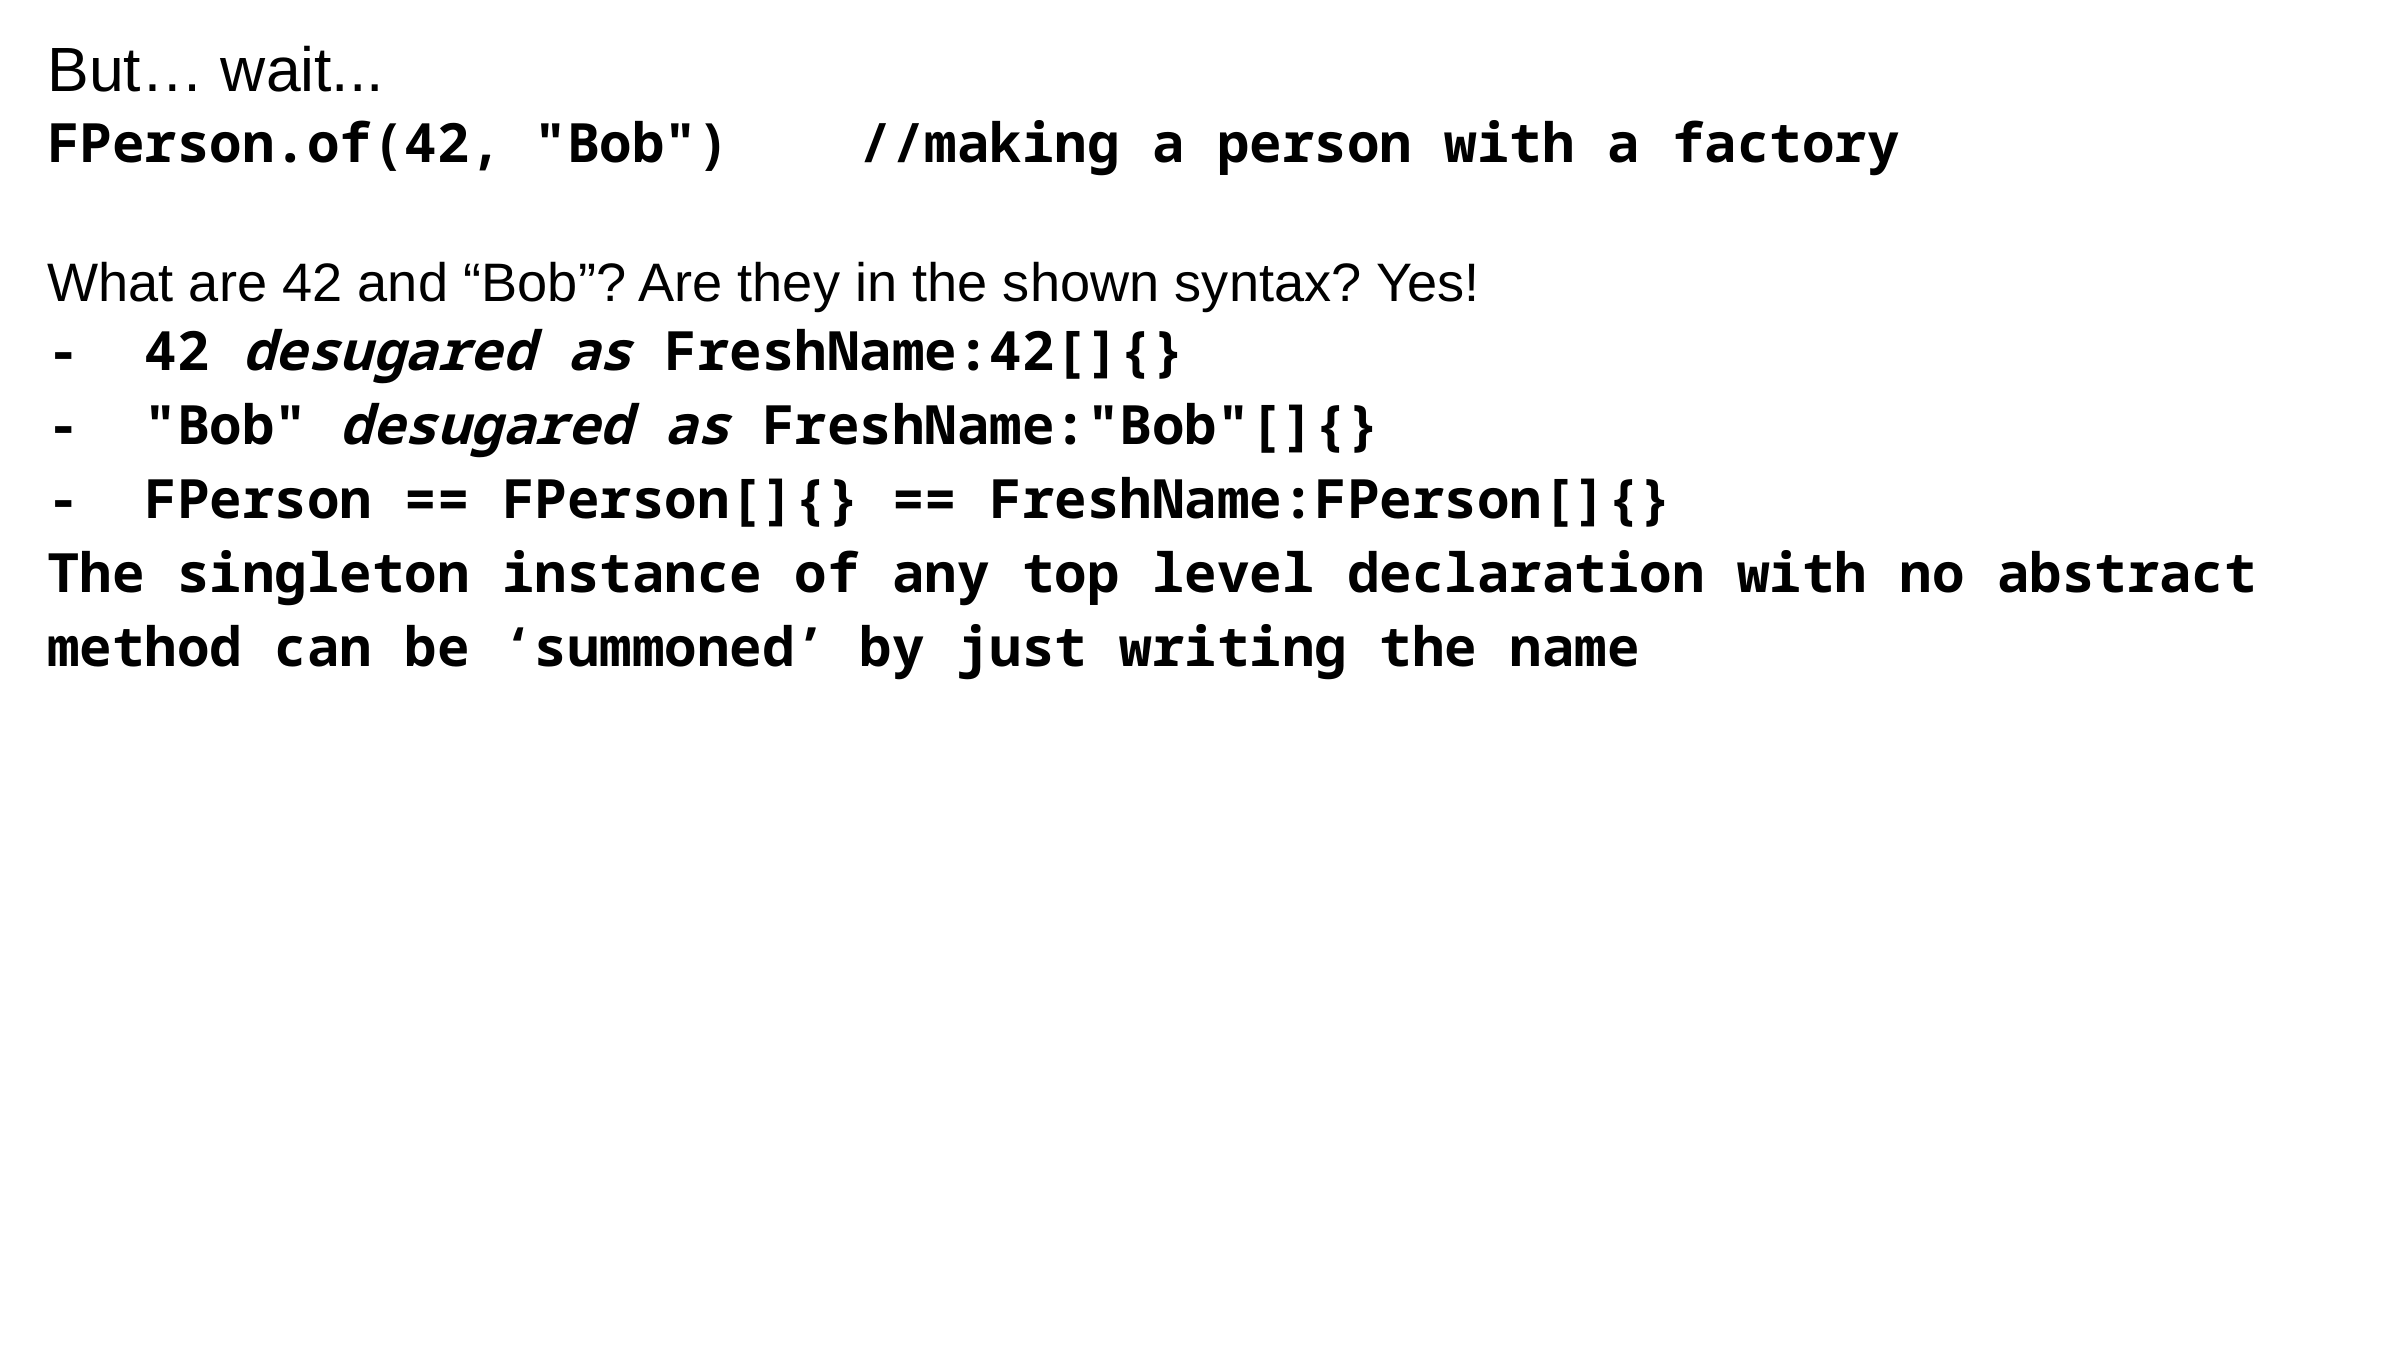

But… wait...
FPerson.of(42, "Bob") //making a person with a factory
What are 42 and “Bob”? Are they in the shown syntax? Yes!
- 42 desugared as FreshName:42[]{}
- "Bob" desugared as FreshName:"Bob"[]{}
- FPerson == FPerson[]{} == FreshName:FPerson[]{}
The singleton instance of any top level declaration with no abstract method can be ‘summoned’ by just writing the name